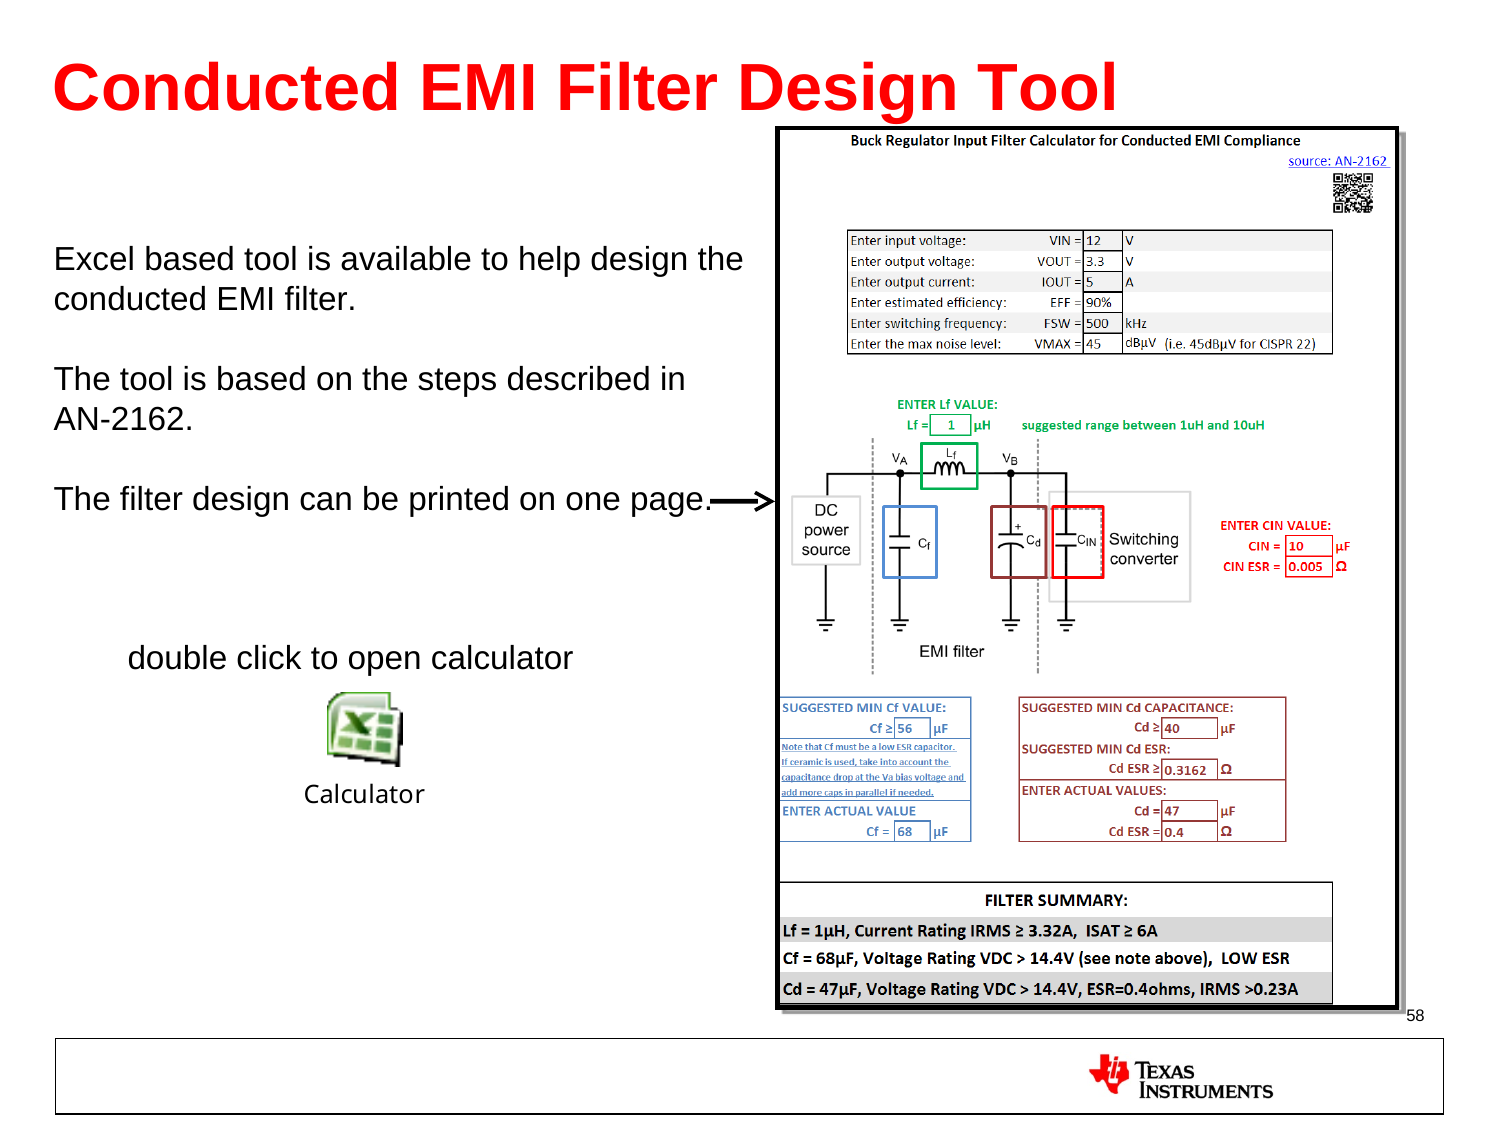

# Conducted EMI Filter Design Tool
Excel based tool is available to help design the conducted EMI filter.
The tool is based on the steps described in
AN-2162.
The filter design can be printed on one page.
 double click to open calculator